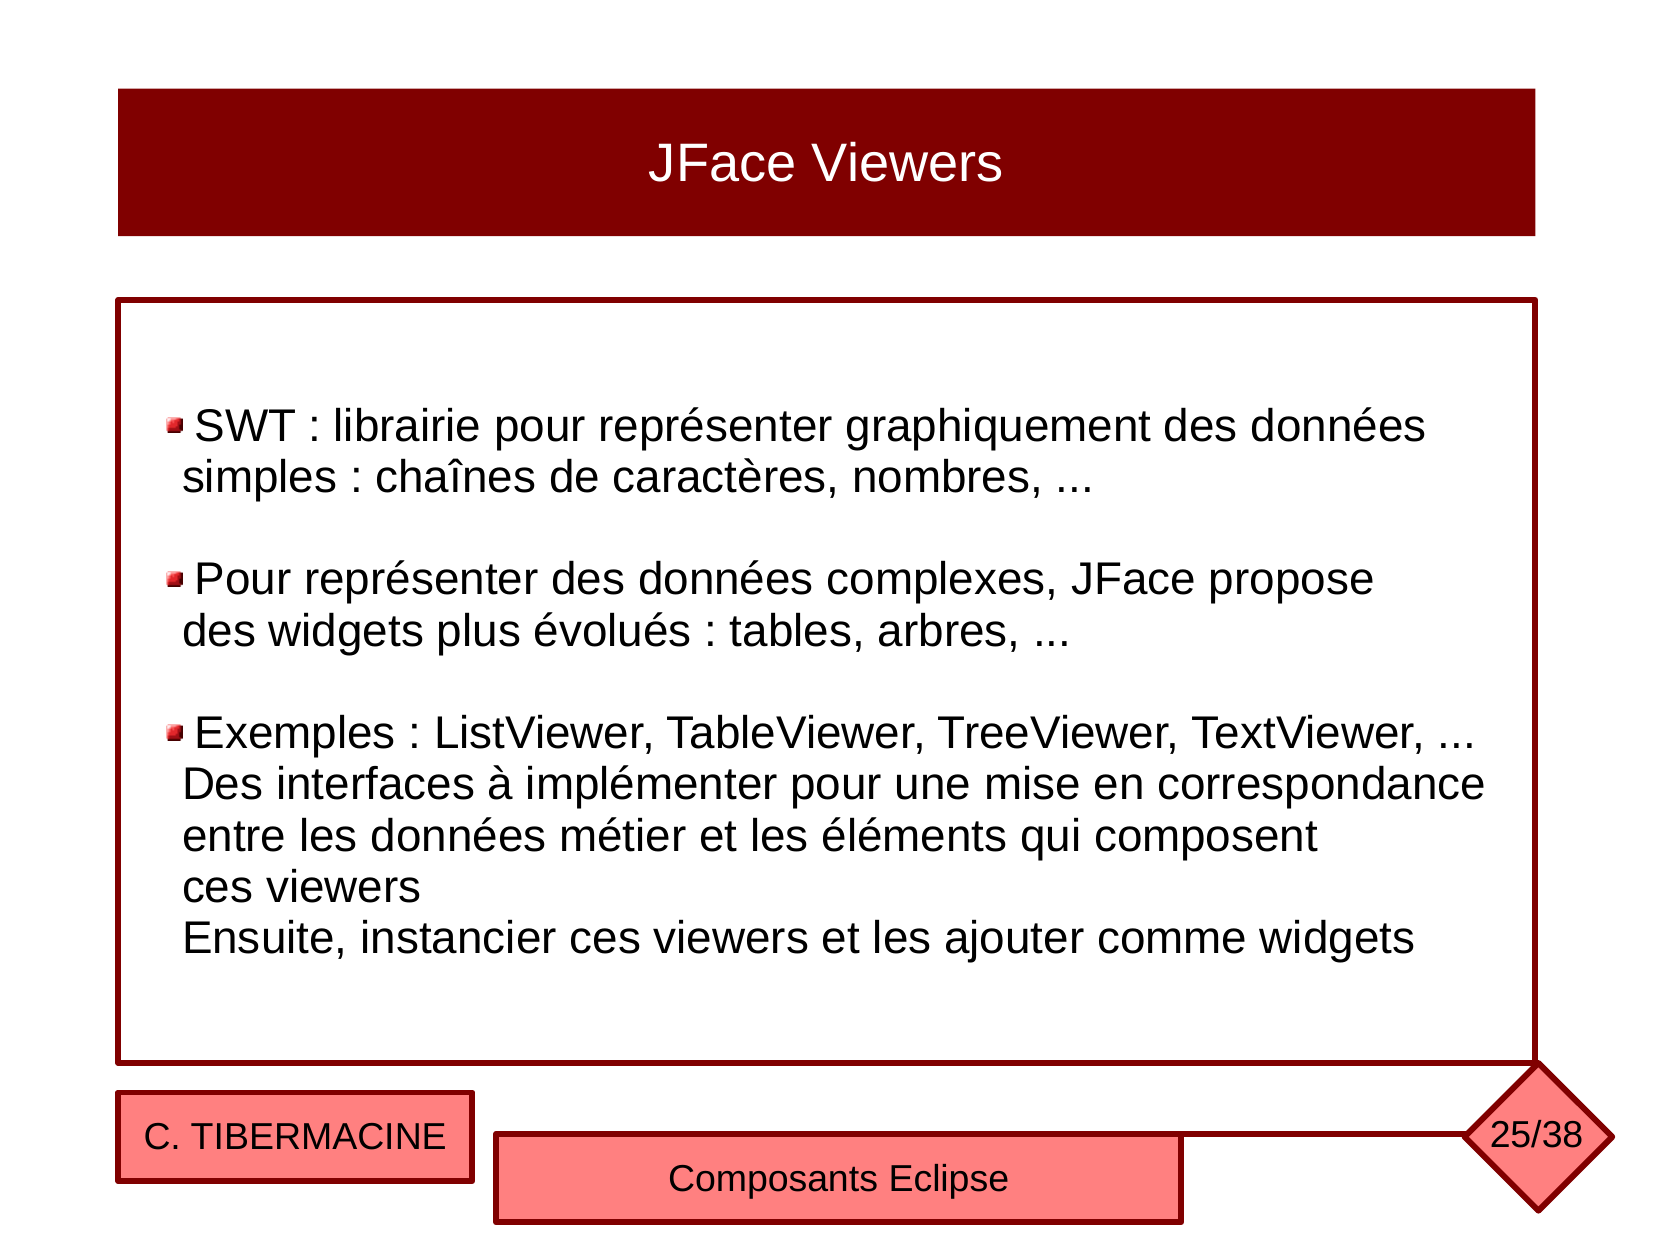

JFace Viewers
 SWT : librairie pour représenter graphiquement des données
simples : chaînes de caractères, nombres, ...
 Pour représenter des données complexes, JFace propose
des widgets plus évolués : tables, arbres, ...
 Exemples : ListViewer, TableViewer, TreeViewer, TextViewer, ...
Des interfaces à implémenter pour une mise en correspondance
entre les données métier et les éléments qui composent
ces viewers
Ensuite, instancier ces viewers et les ajouter comme widgets
C. TIBERMACINE
Composants Eclipse